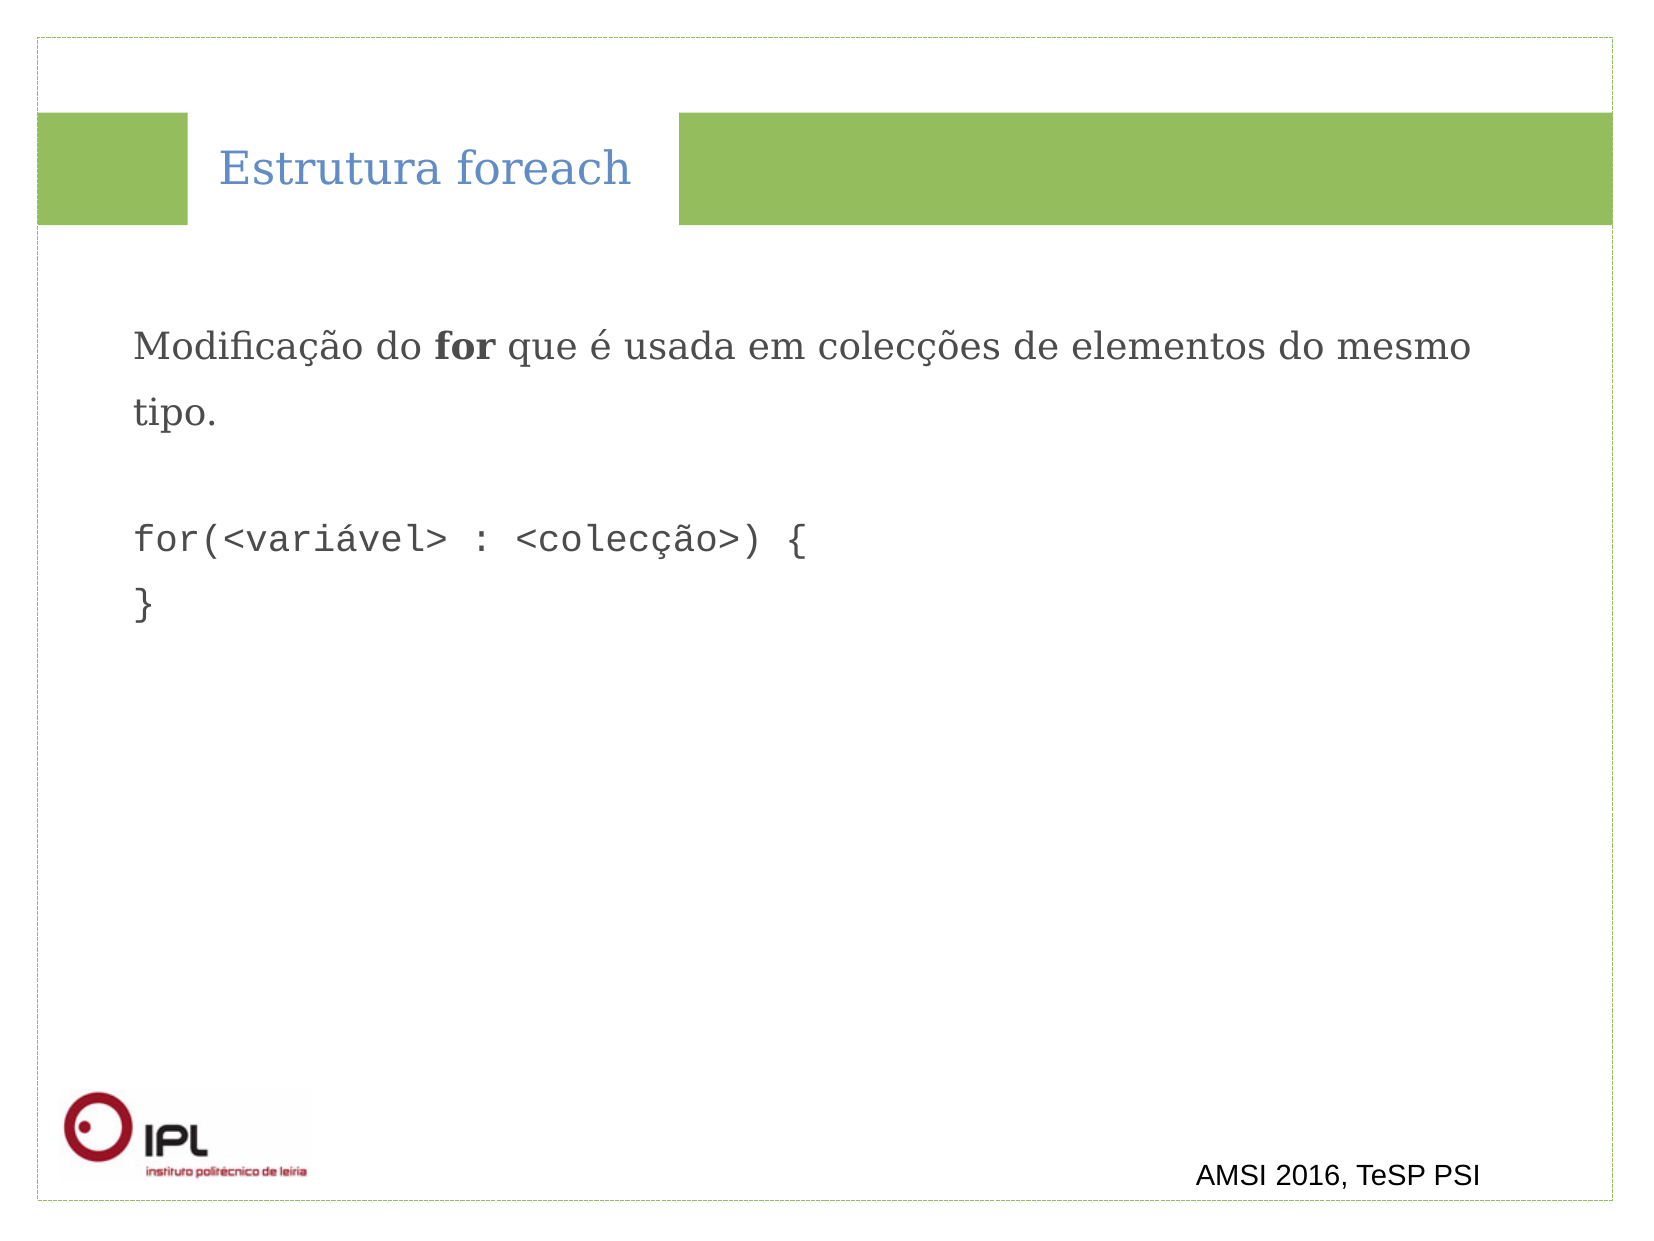

Estrutura foreach
Modificação do for que é usada em colecções de elementos do mesmo tipo.
for(<variável> : <colecção>) {
}
AMSI 2016, TeSP PSI